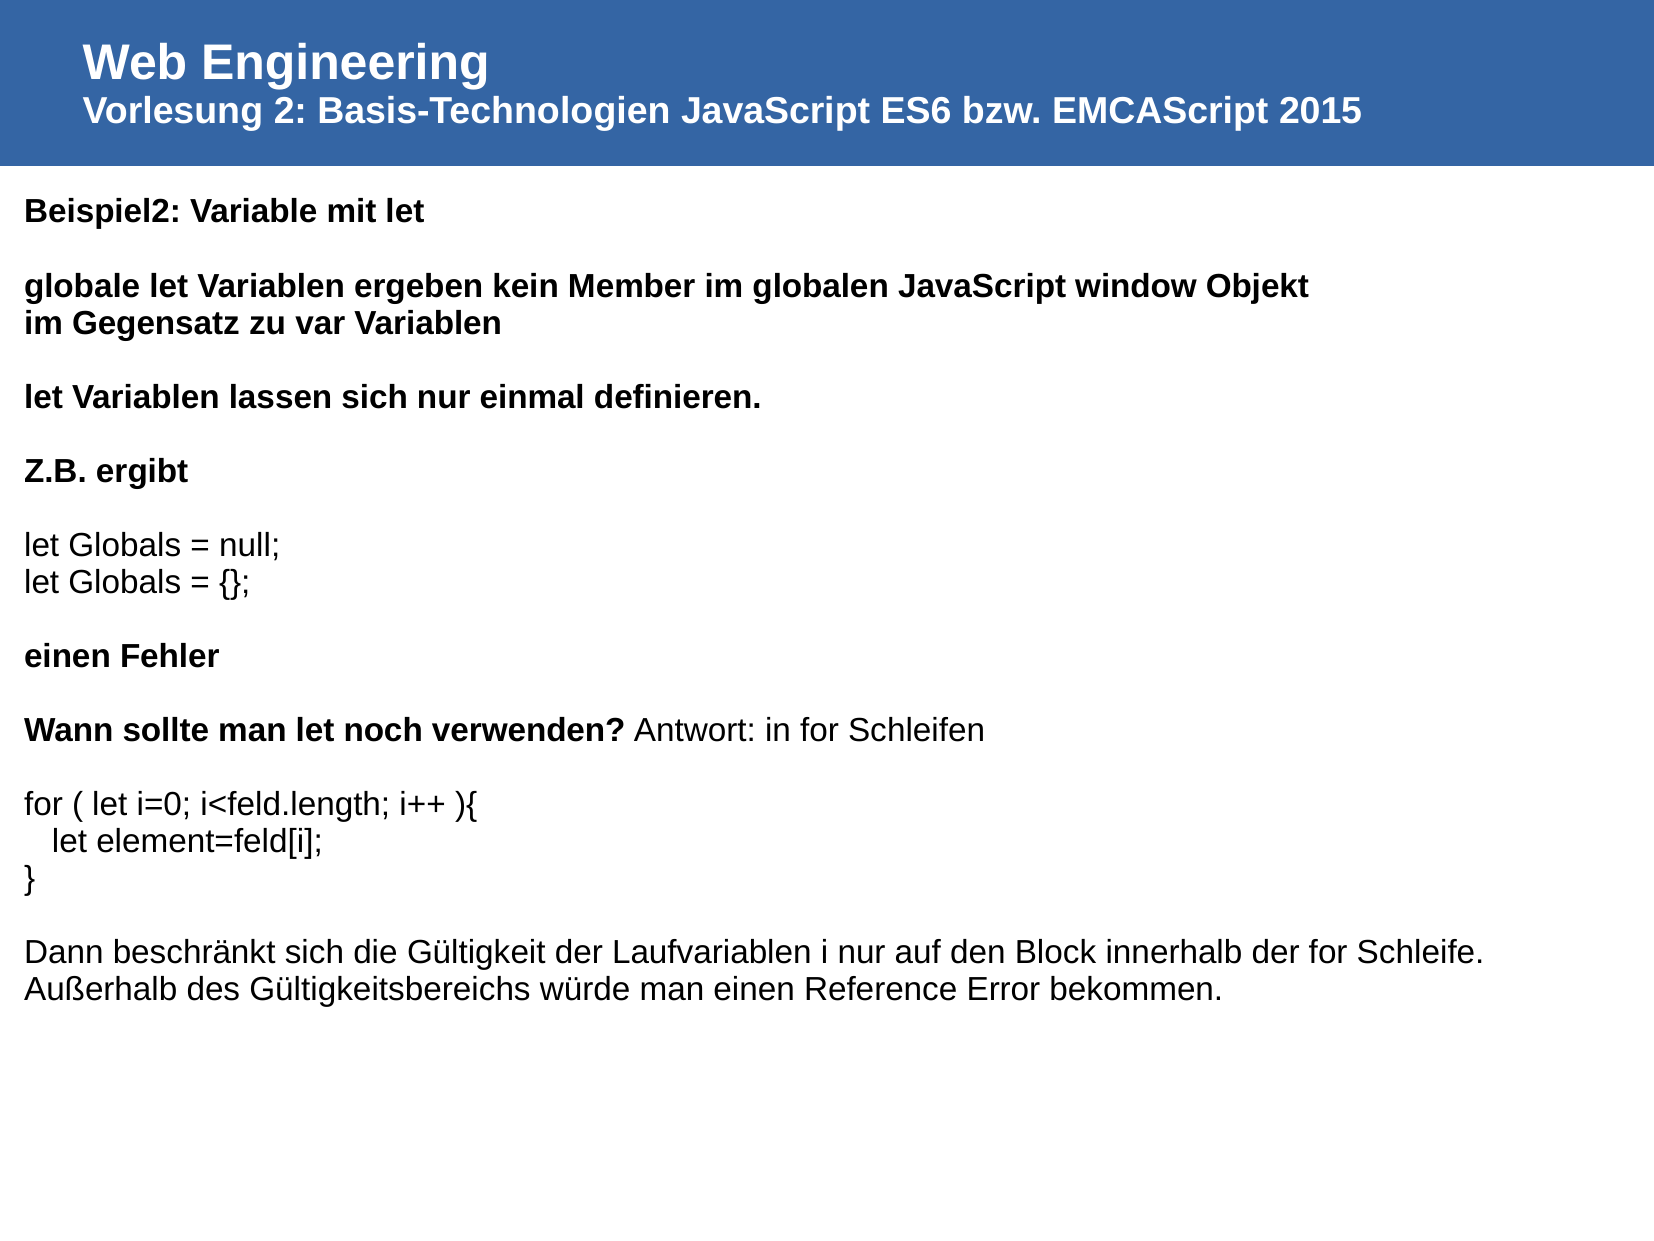

# Web Engineering Vorlesung 2: Basis-Technologien JavaScript ES6 bzw. EMCAScript 2015
Beispiel2: Variable mit let
globale let Variablen ergeben kein Member im globalen JavaScript window Objekt
im Gegensatz zu var Variablen
let Variablen lassen sich nur einmal definieren.
Z.B. ergibt
let Globals = null;
let Globals = {};
einen Fehler
Wann sollte man let noch verwenden? Antwort: in for Schleifen
for ( let i=0; i<feld.length; i++ ){
 let element=feld[i];
}
Dann beschränkt sich die Gültigkeit der Laufvariablen i nur auf den Block innerhalb der for Schleife.
Außerhalb des Gültigkeitsbereichs würde man einen Reference Error bekommen.